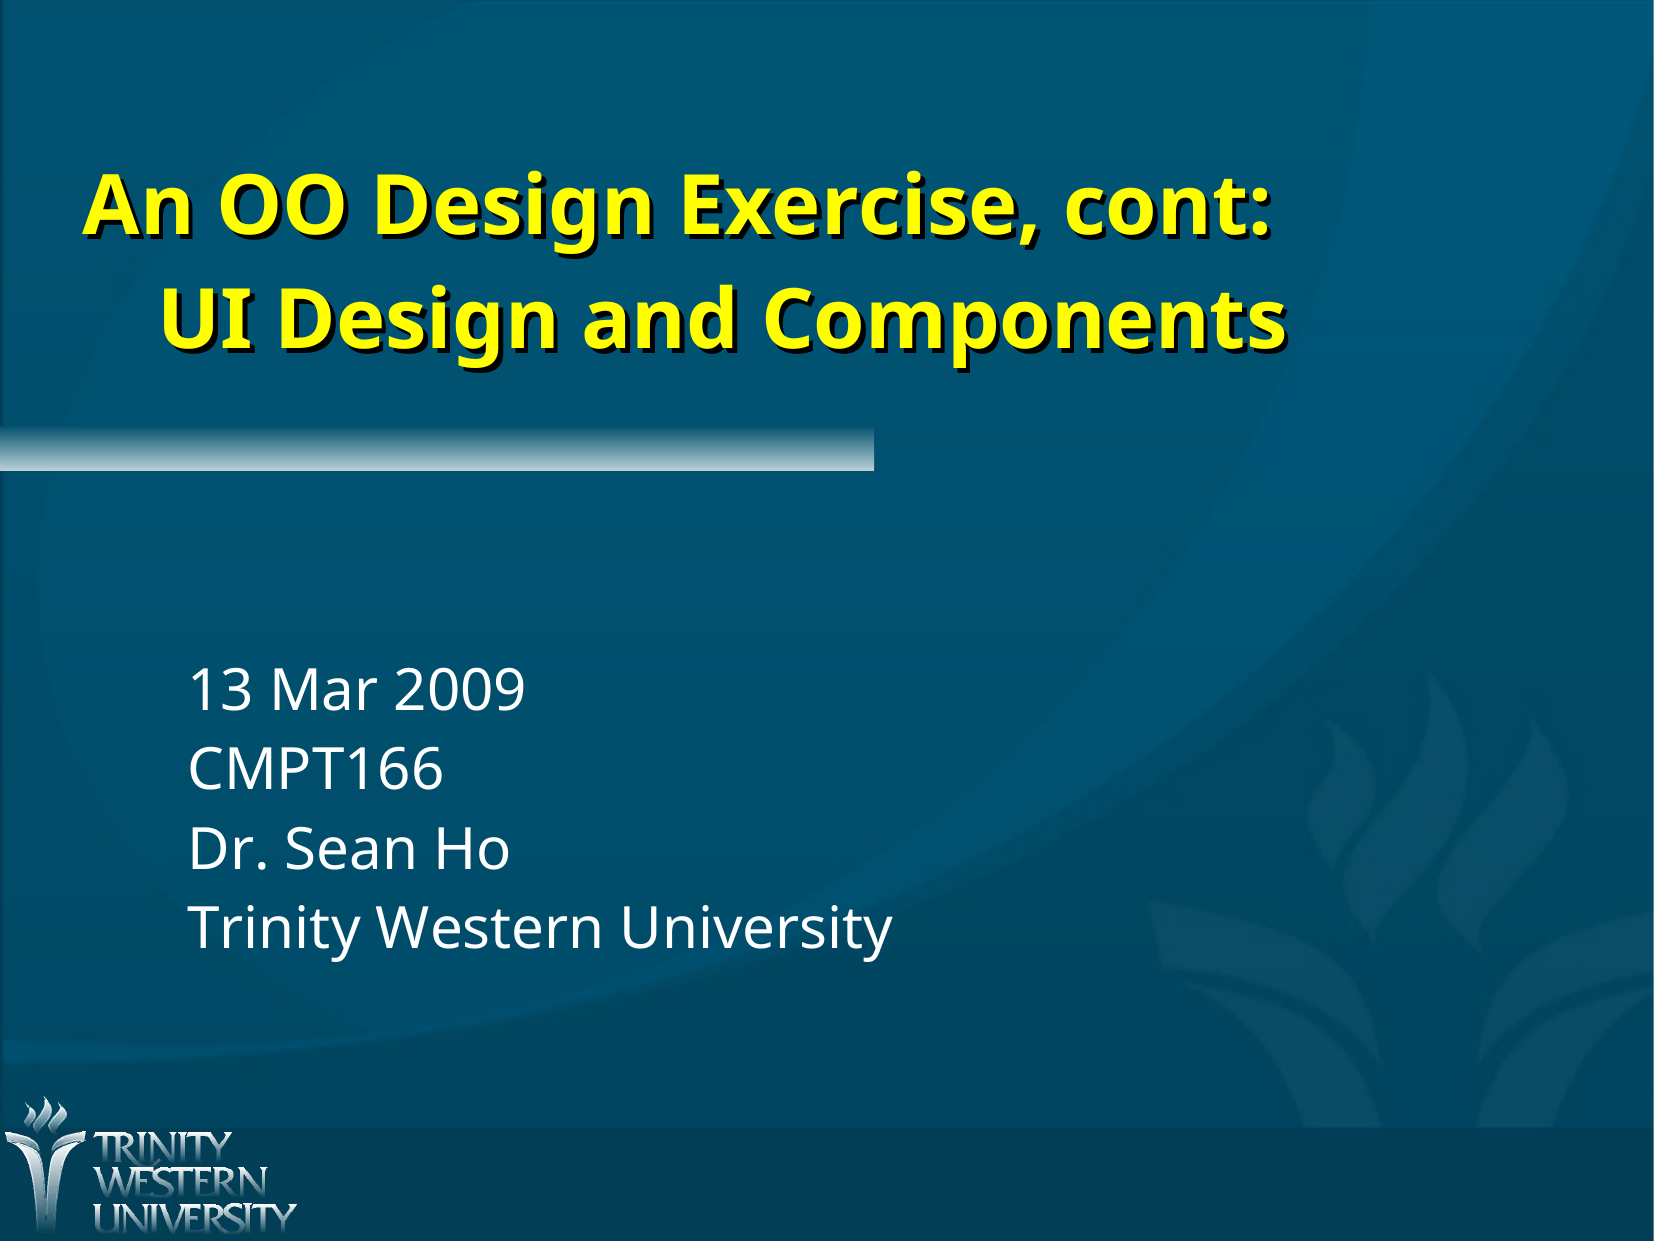

# An OO Design Exercise, cont: UI Design and Components
13 Mar 2009
CMPT166
Dr. Sean Ho
Trinity Western University